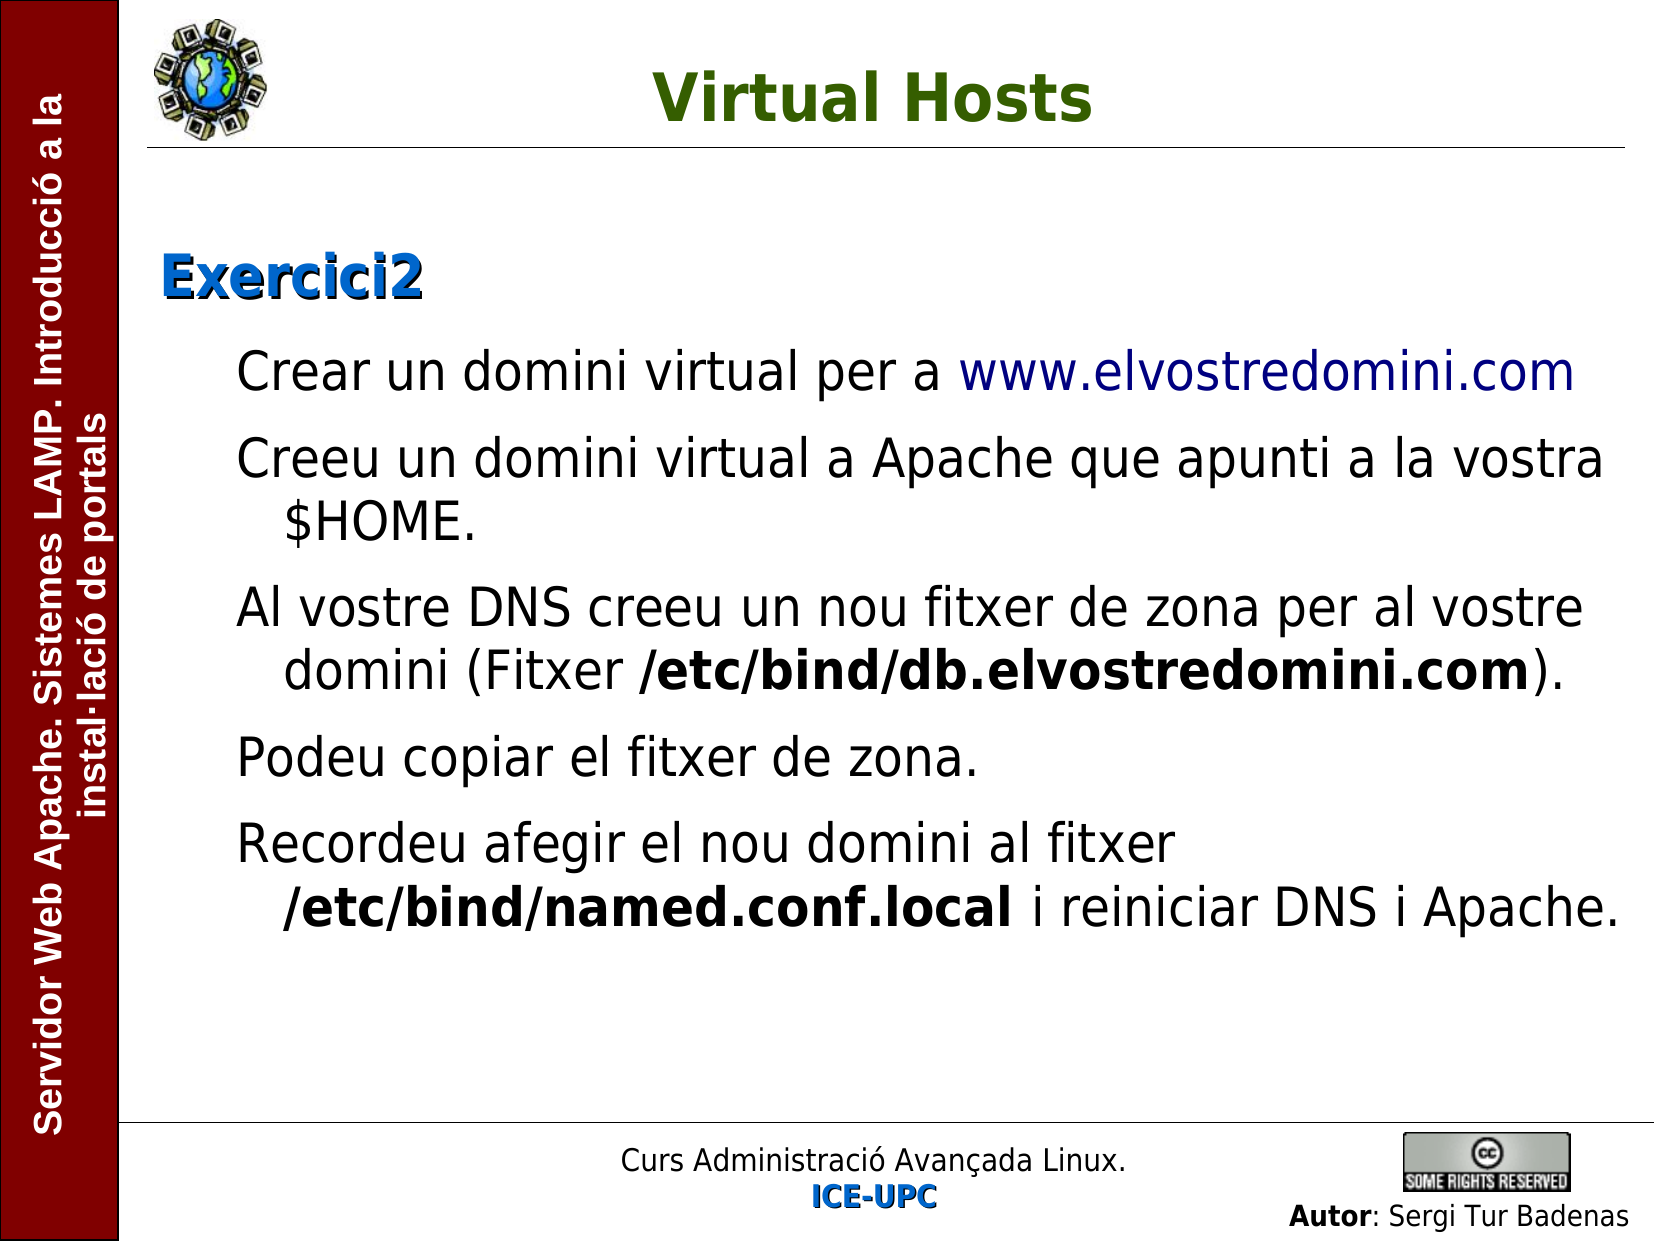

# Virtual Hosts
Exercici2
Crear un domini virtual per a www.elvostredomini.com
Creeu un domini virtual a Apache que apunti a la vostra $HOME.
Al vostre DNS creeu un nou fitxer de zona per al vostre domini (Fitxer /etc/bind/db.elvostredomini.com).
Podeu copiar el fitxer de zona.
Recordeu afegir el nou domini al fitxer /etc/bind/named.conf.local i reiniciar DNS i Apache.